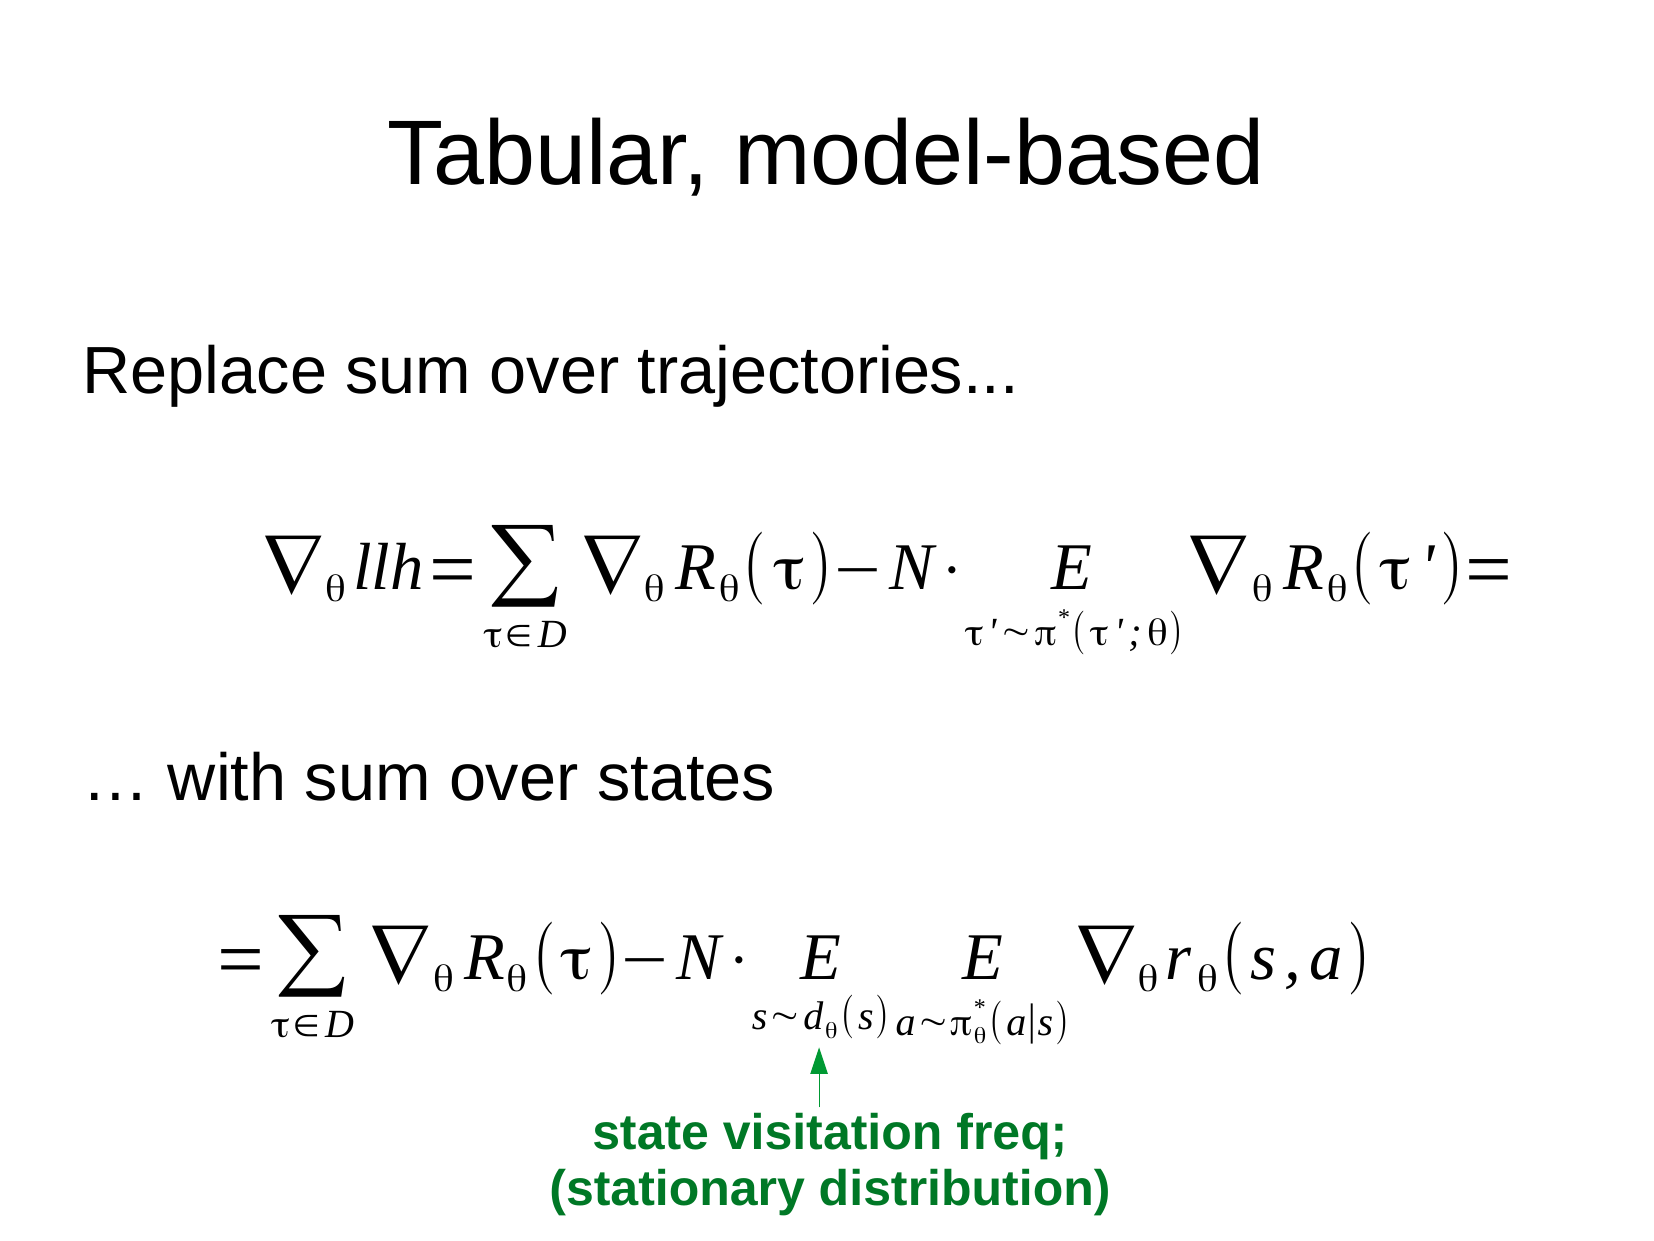

# Tabular, model-based
Replace sum over trajectories...
… with sum over states
state visitation freq;
(stationary distribution)